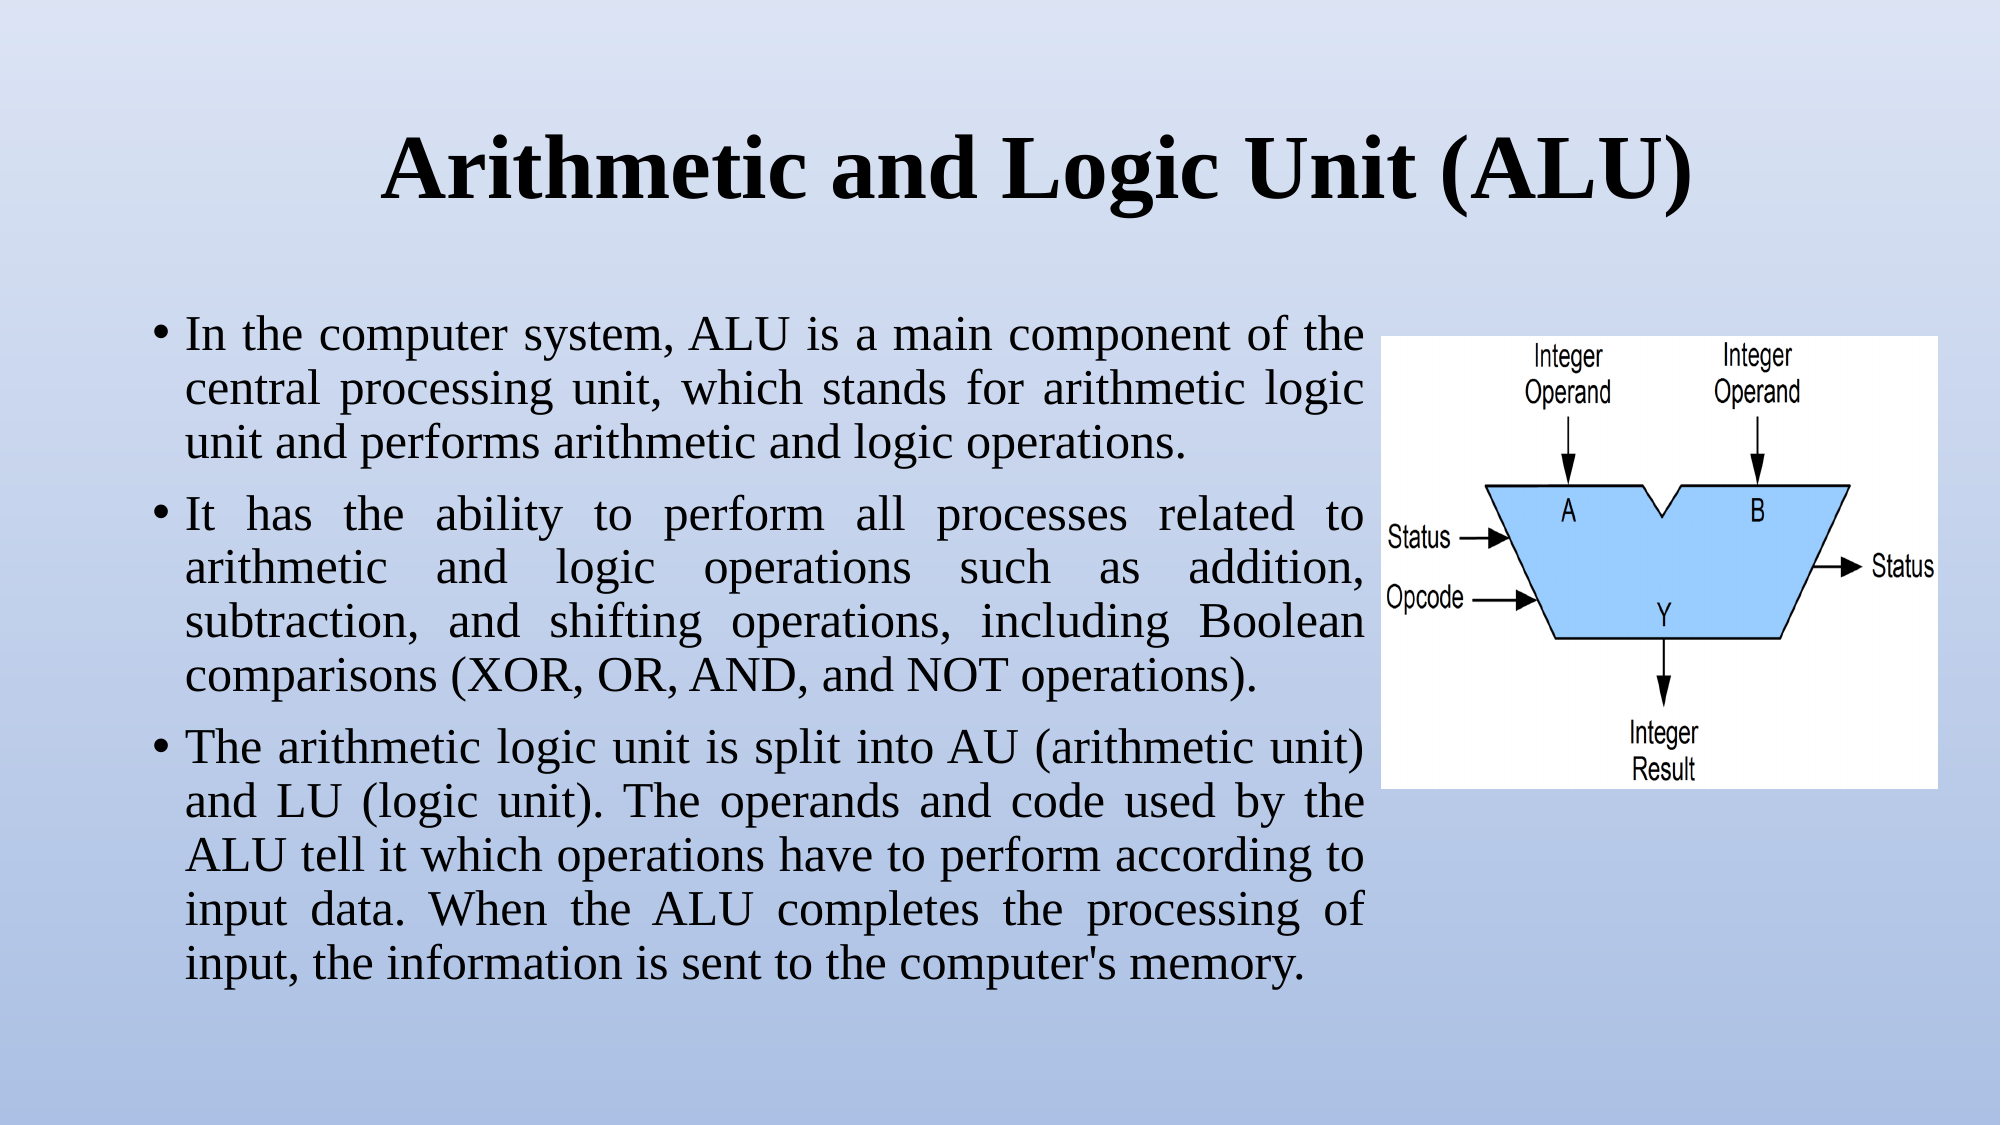

# Arithmetic and Logic Unit (ALU)
In the computer system, ALU is a main component of the central processing unit, which stands for arithmetic logic unit and performs arithmetic and logic operations.
It has the ability to perform all processes related to arithmetic and logic operations such as addition, subtraction, and shifting operations, including Boolean comparisons (XOR, OR, AND, and NOT operations).
The arithmetic logic unit is split into AU (arithmetic unit) and LU (logic unit). The operands and code used by the ALU tell it which operations have to perform according to input data. When the ALU completes the processing of input, the information is sent to the computer's memory.